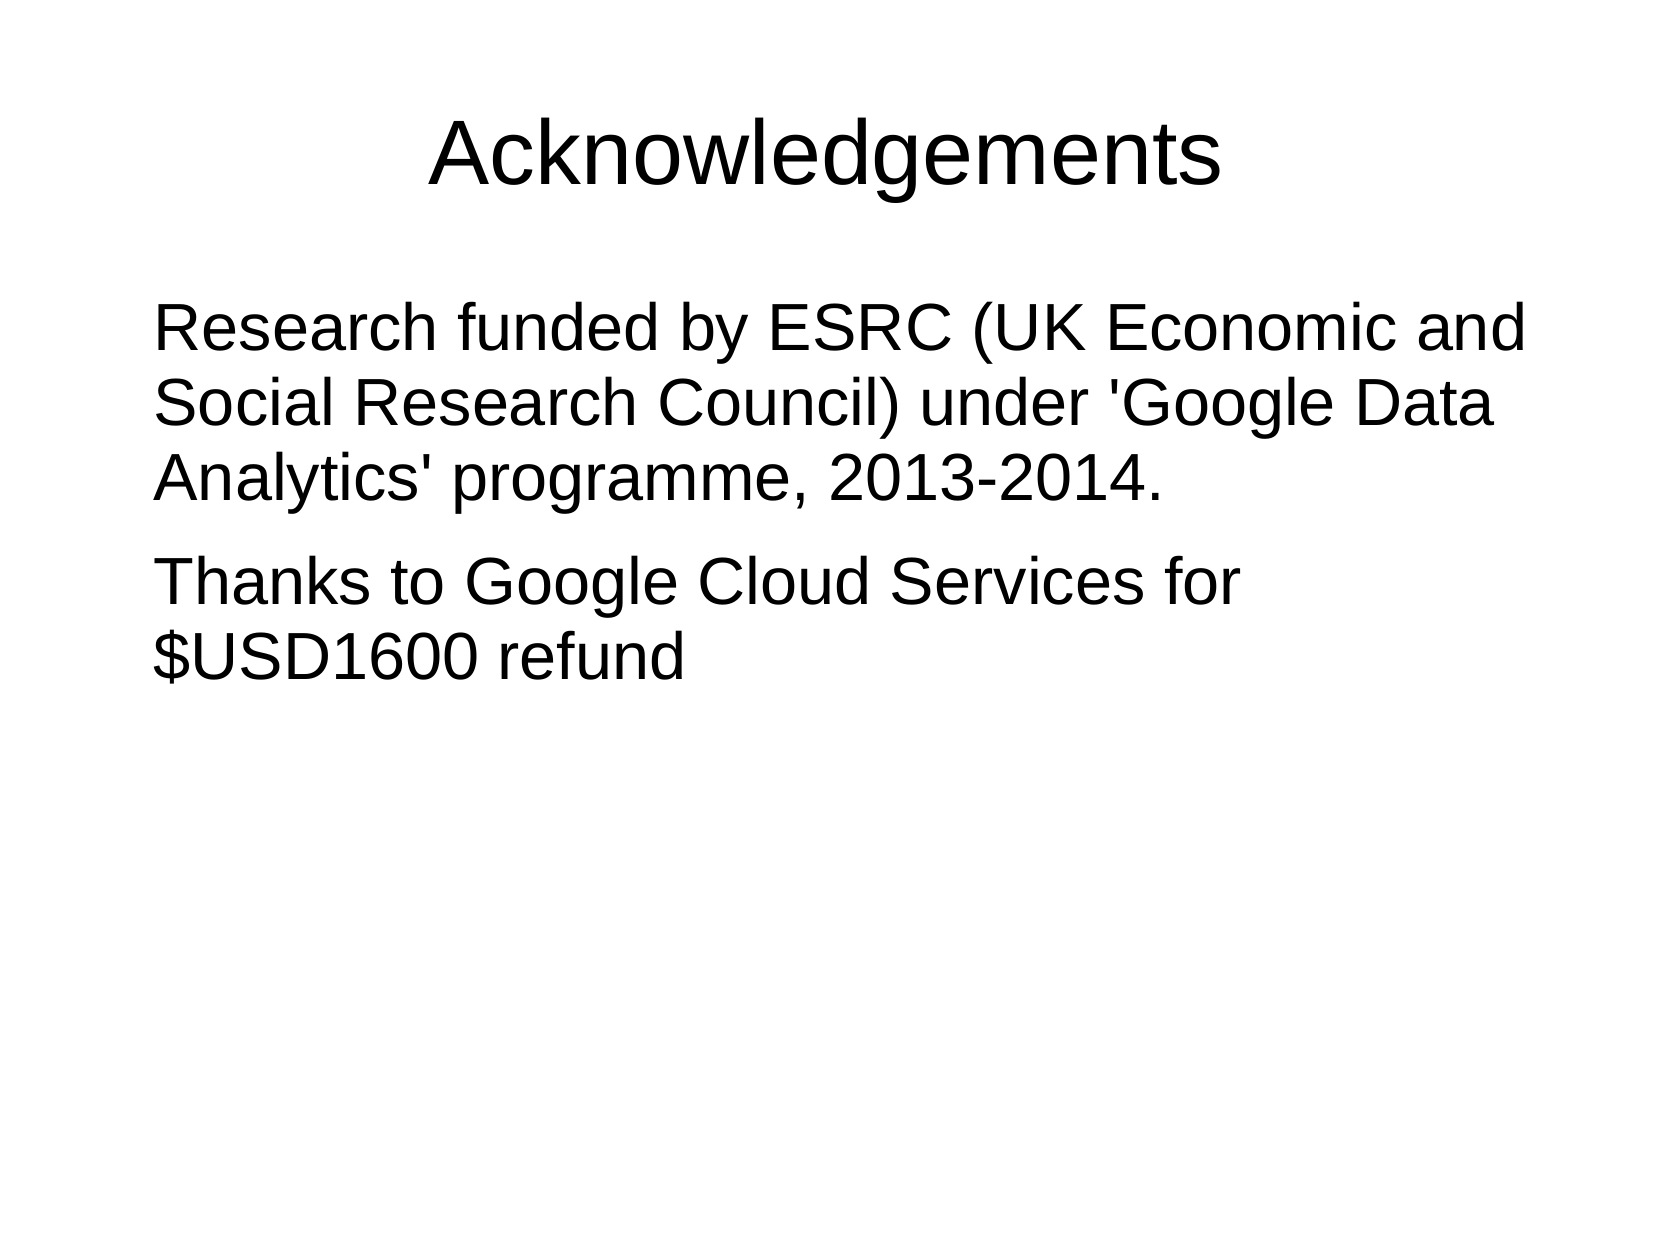

# Acknowledgements
Research funded by ESRC (UK Economic and Social Research Council) under 'Google Data Analytics' programme, 2013-2014.
Thanks to Google Cloud Services for $USD1600 refund